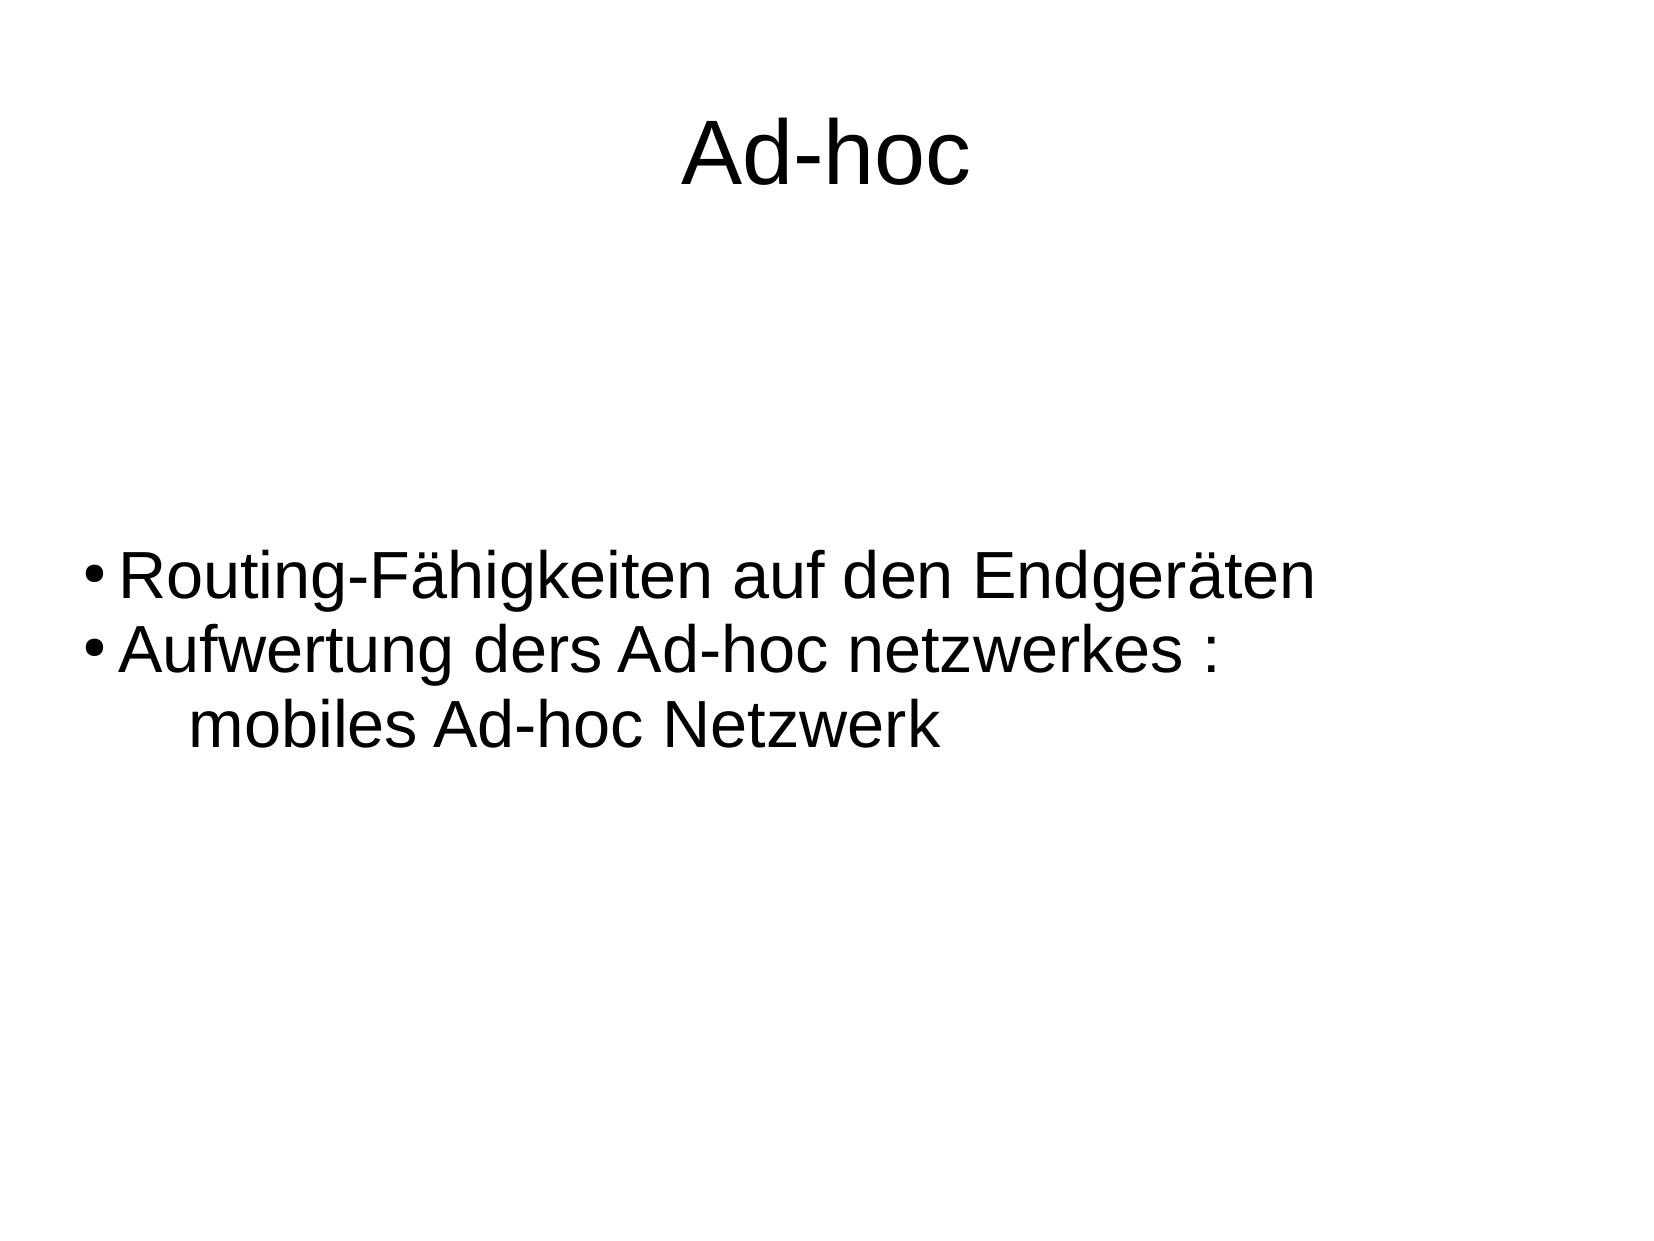

# Ad-hoc
Routing-Fähigkeiten auf den Endgeräten
Aufwertung ders Ad-hoc netzwerkes :
mobiles Ad-hoc Netzwerk